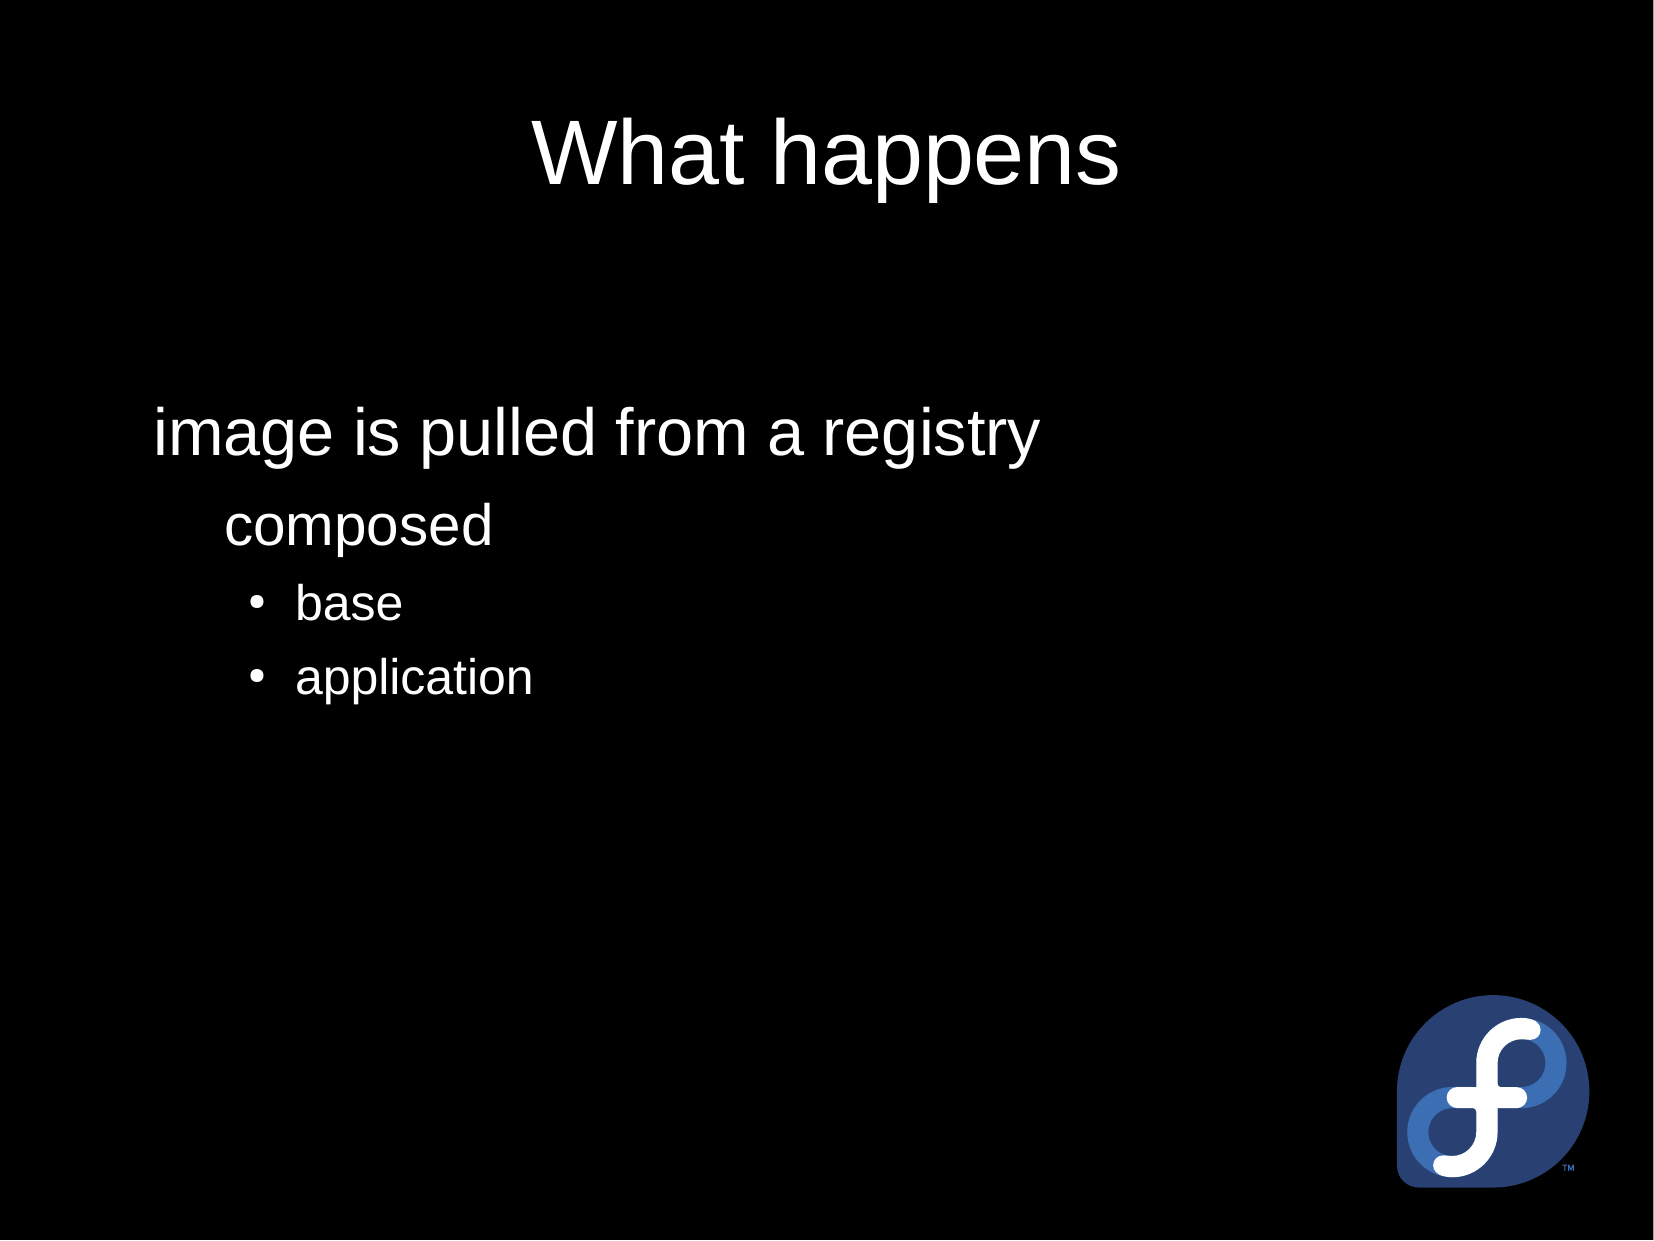

# What happens
image is pulled from a registry
composed
base
application